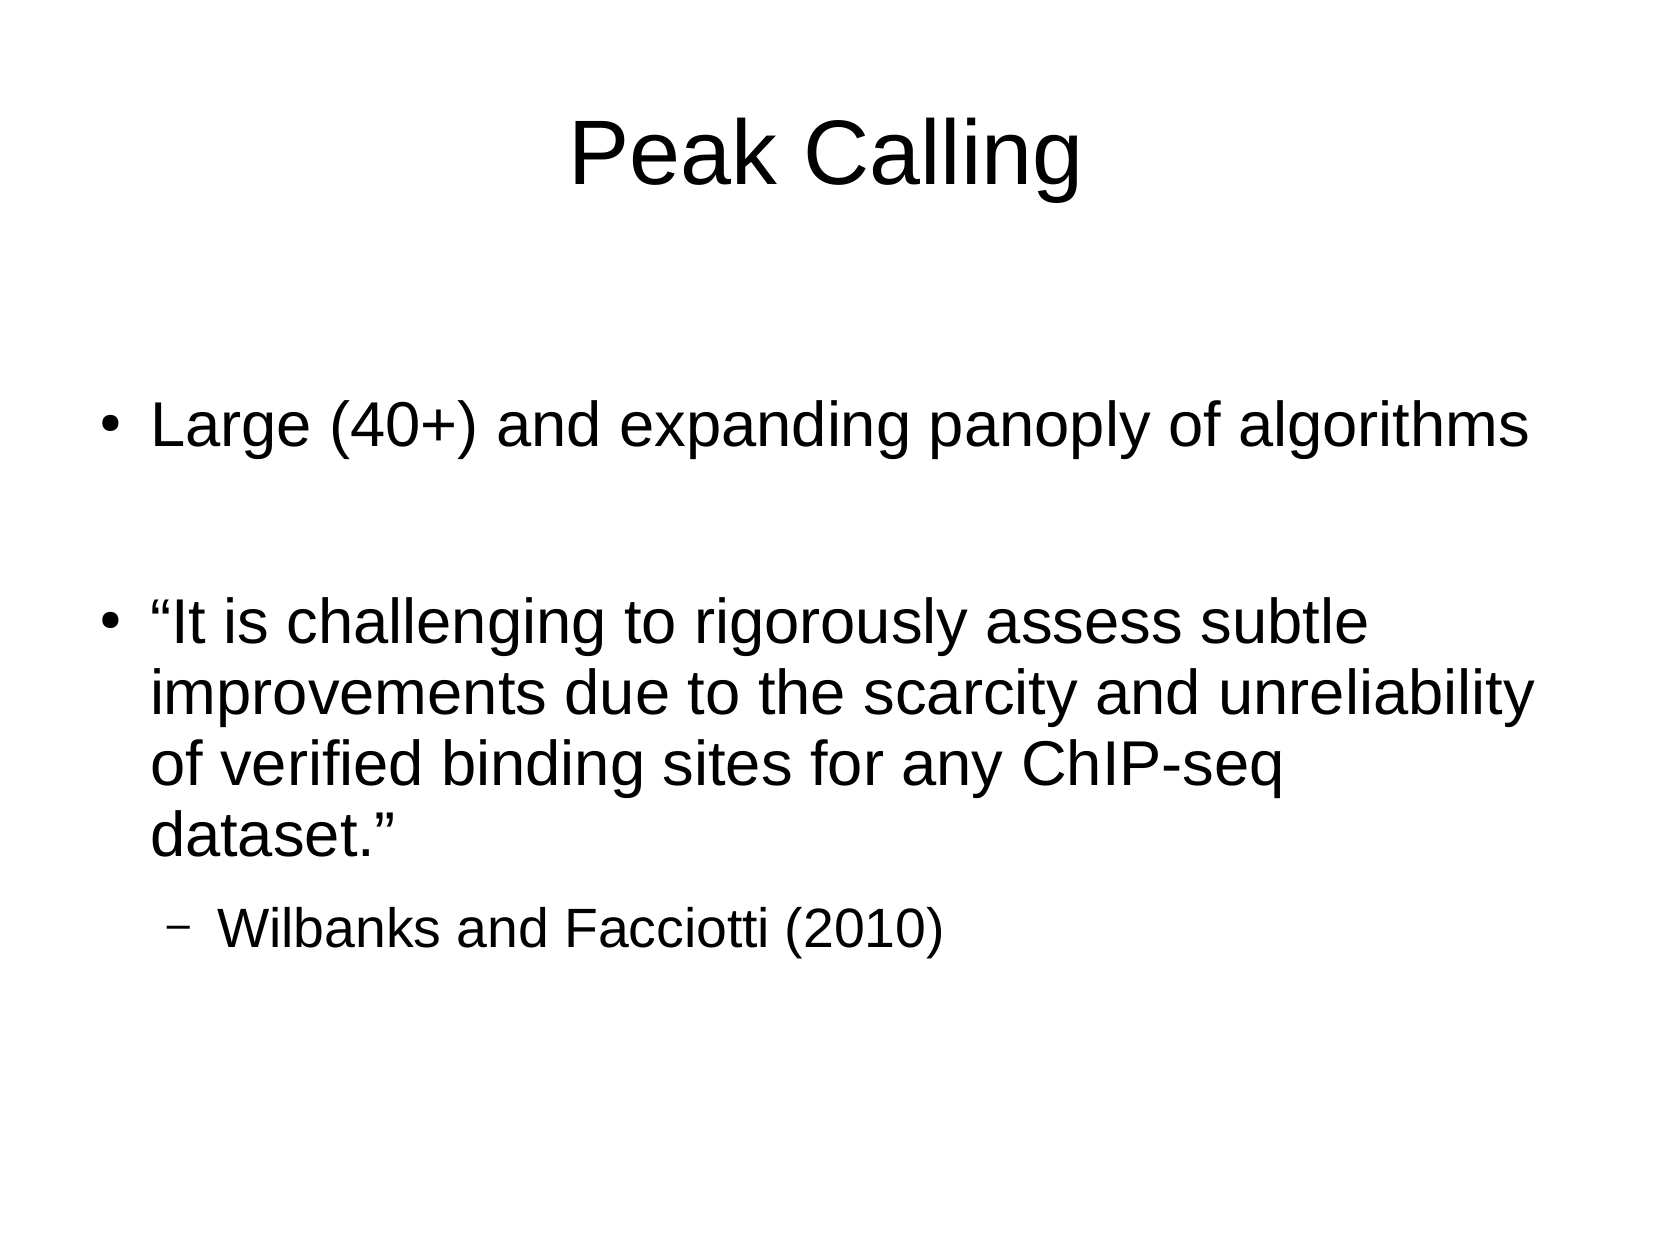

# Peak Calling
Large (40+) and expanding panoply of algorithms
“It is challenging to rigorously assess subtle improvements due to the scarcity and unreliability of verified binding sites for any ChIP-seq dataset.”
Wilbanks and Facciotti (2010)